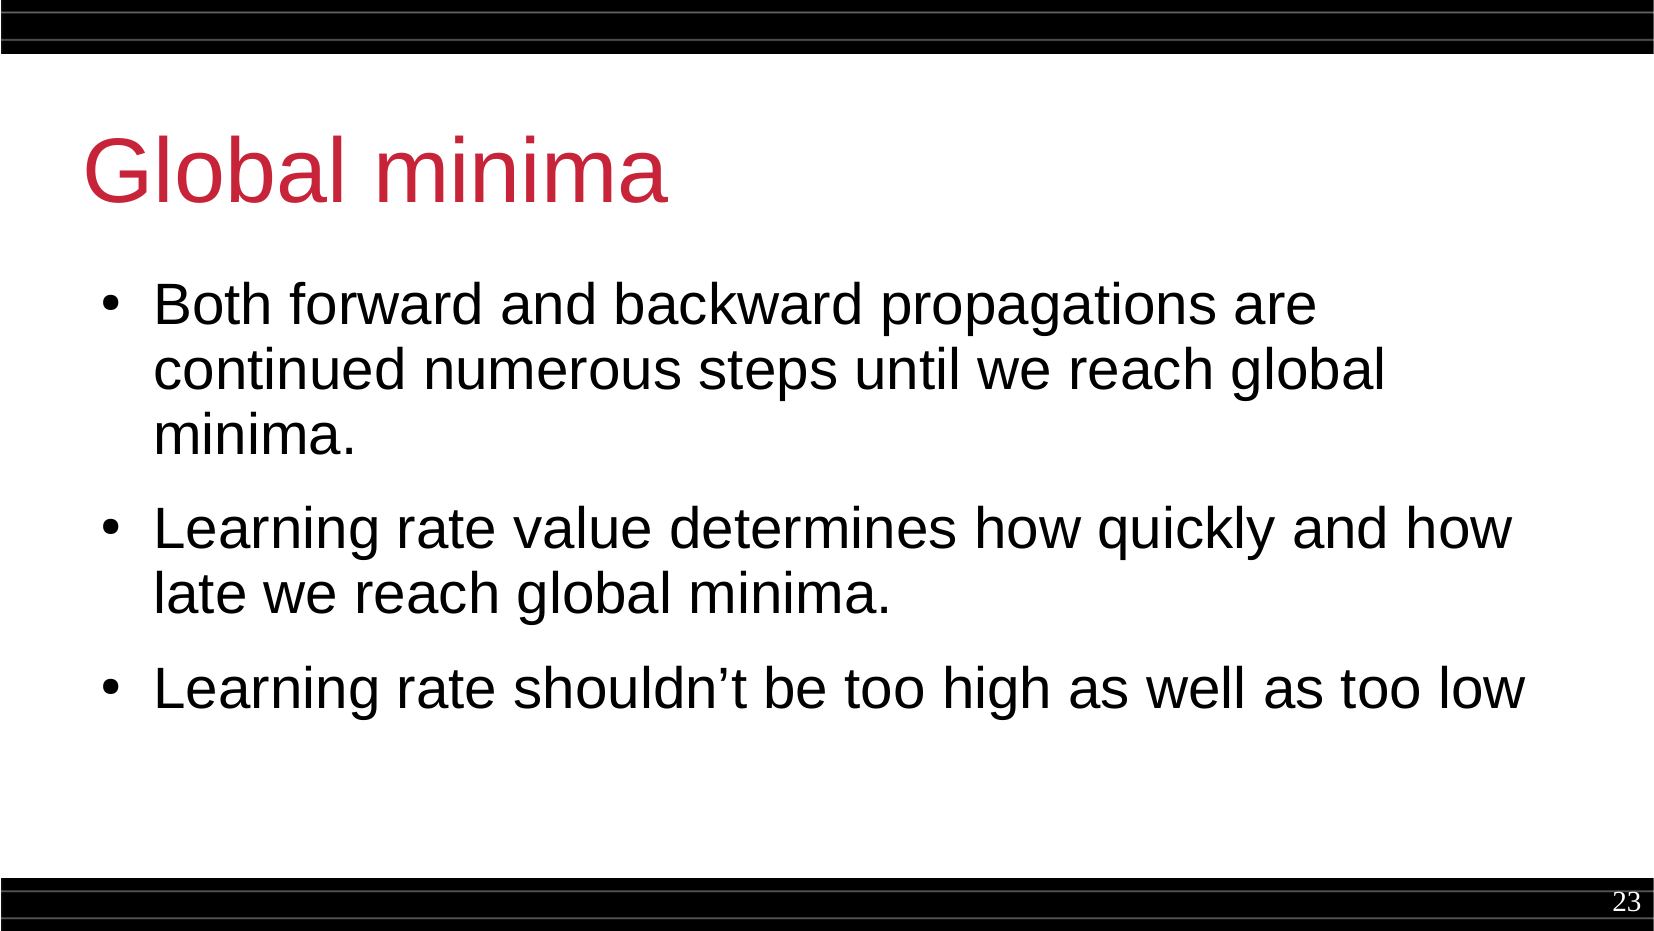

# Global minima
Both forward and backward propagations are continued numerous steps until we reach global minima.
Learning rate value determines how quickly and how late we reach global minima.
Learning rate shouldn’t be too high as well as too low